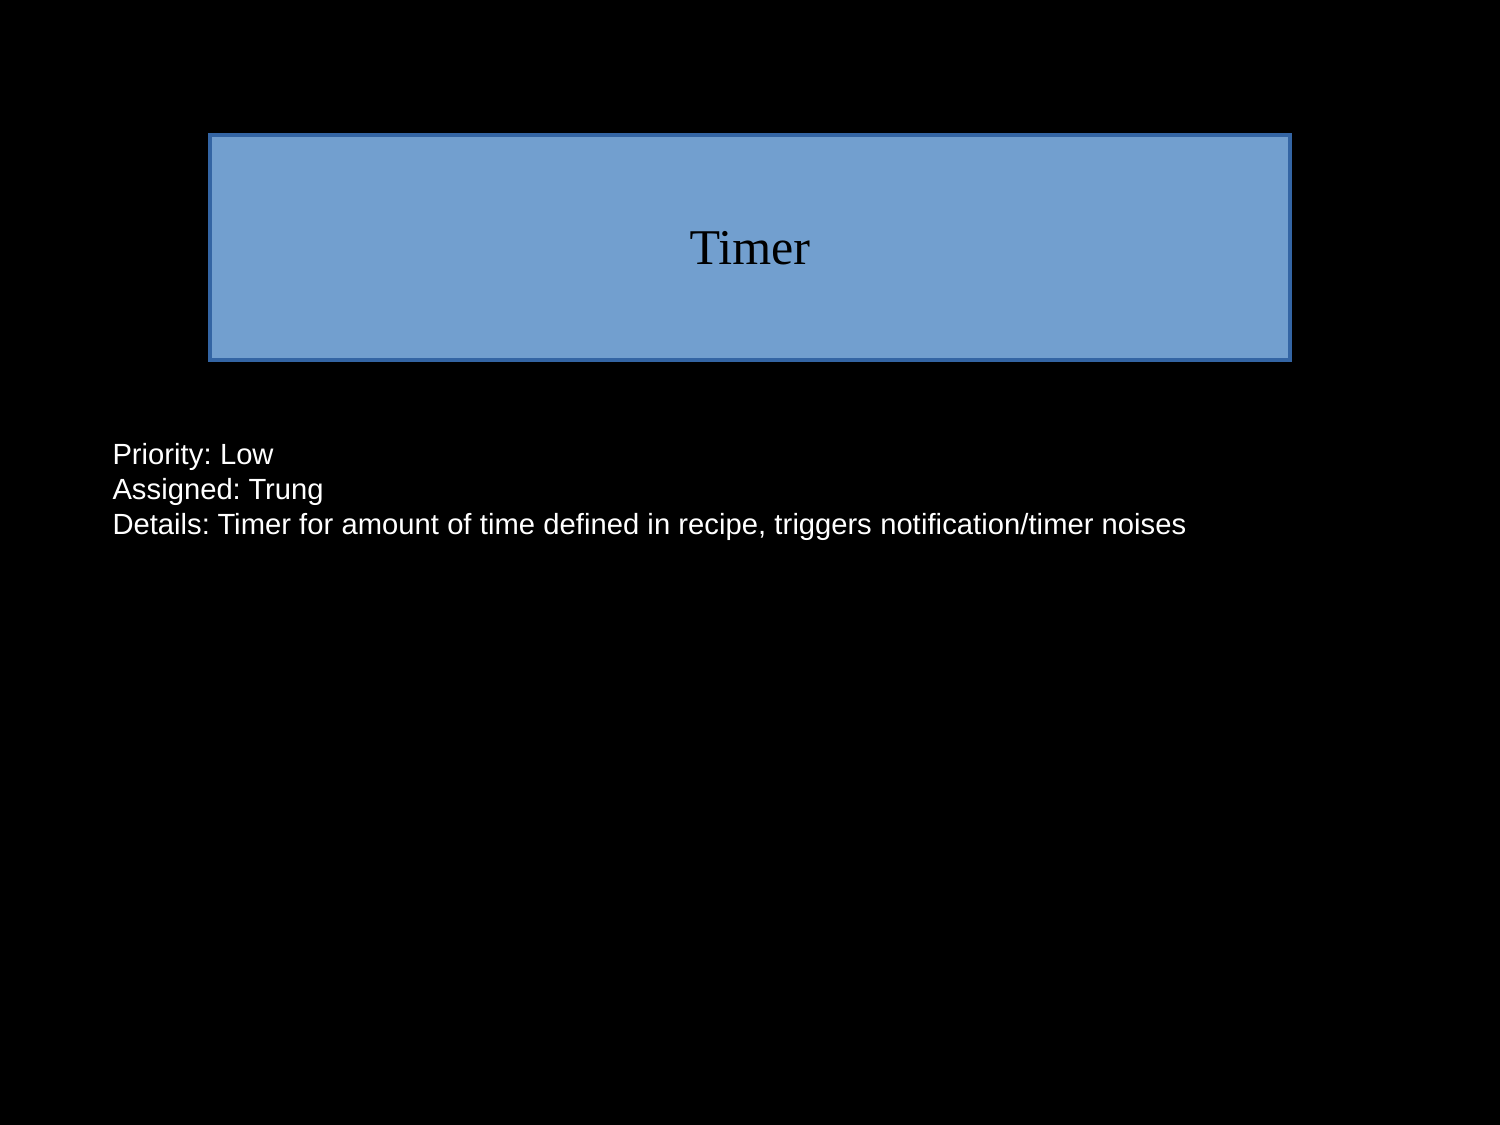

Timer
# Priority: Low Assigned: Trung Details: Timer for amount of time defined in recipe, triggers notification/timer noises